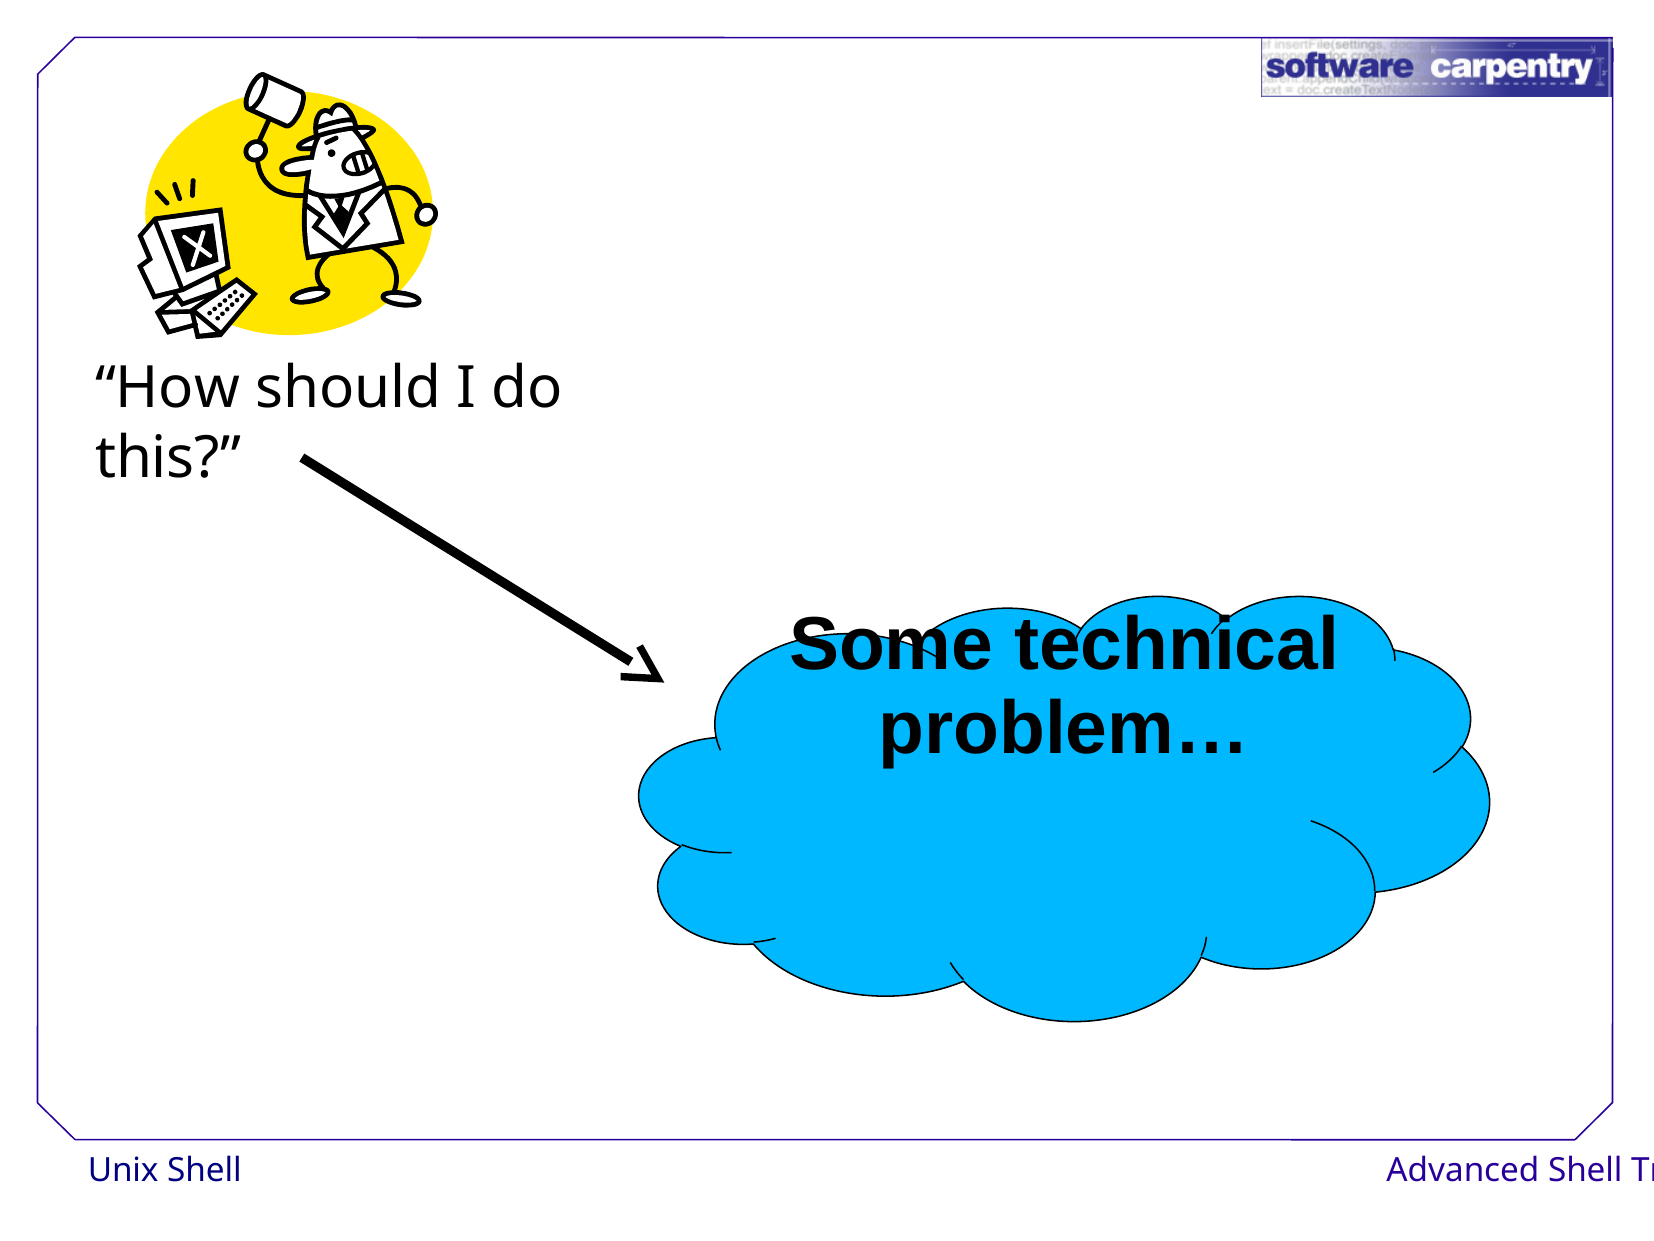

“How should I do this?”
Some technical problem…